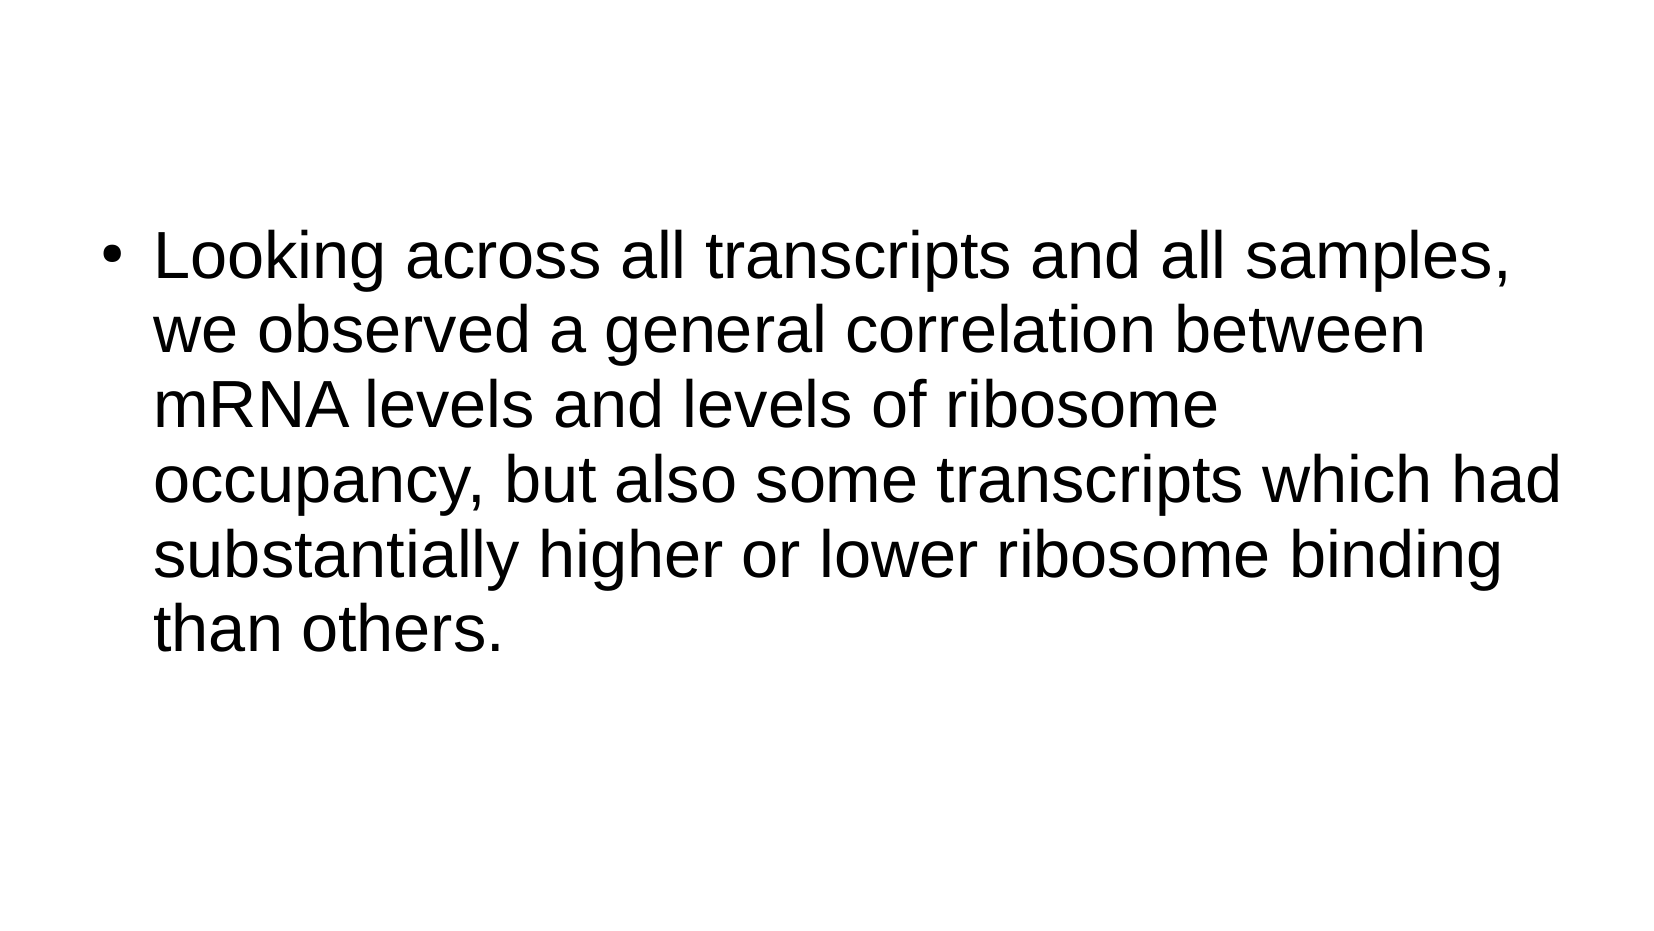

#
Looking across all transcripts and all samples, we observed a general correlation between mRNA levels and levels of ribosome occupancy, but also some transcripts which had substantially higher or lower ribosome binding than others.